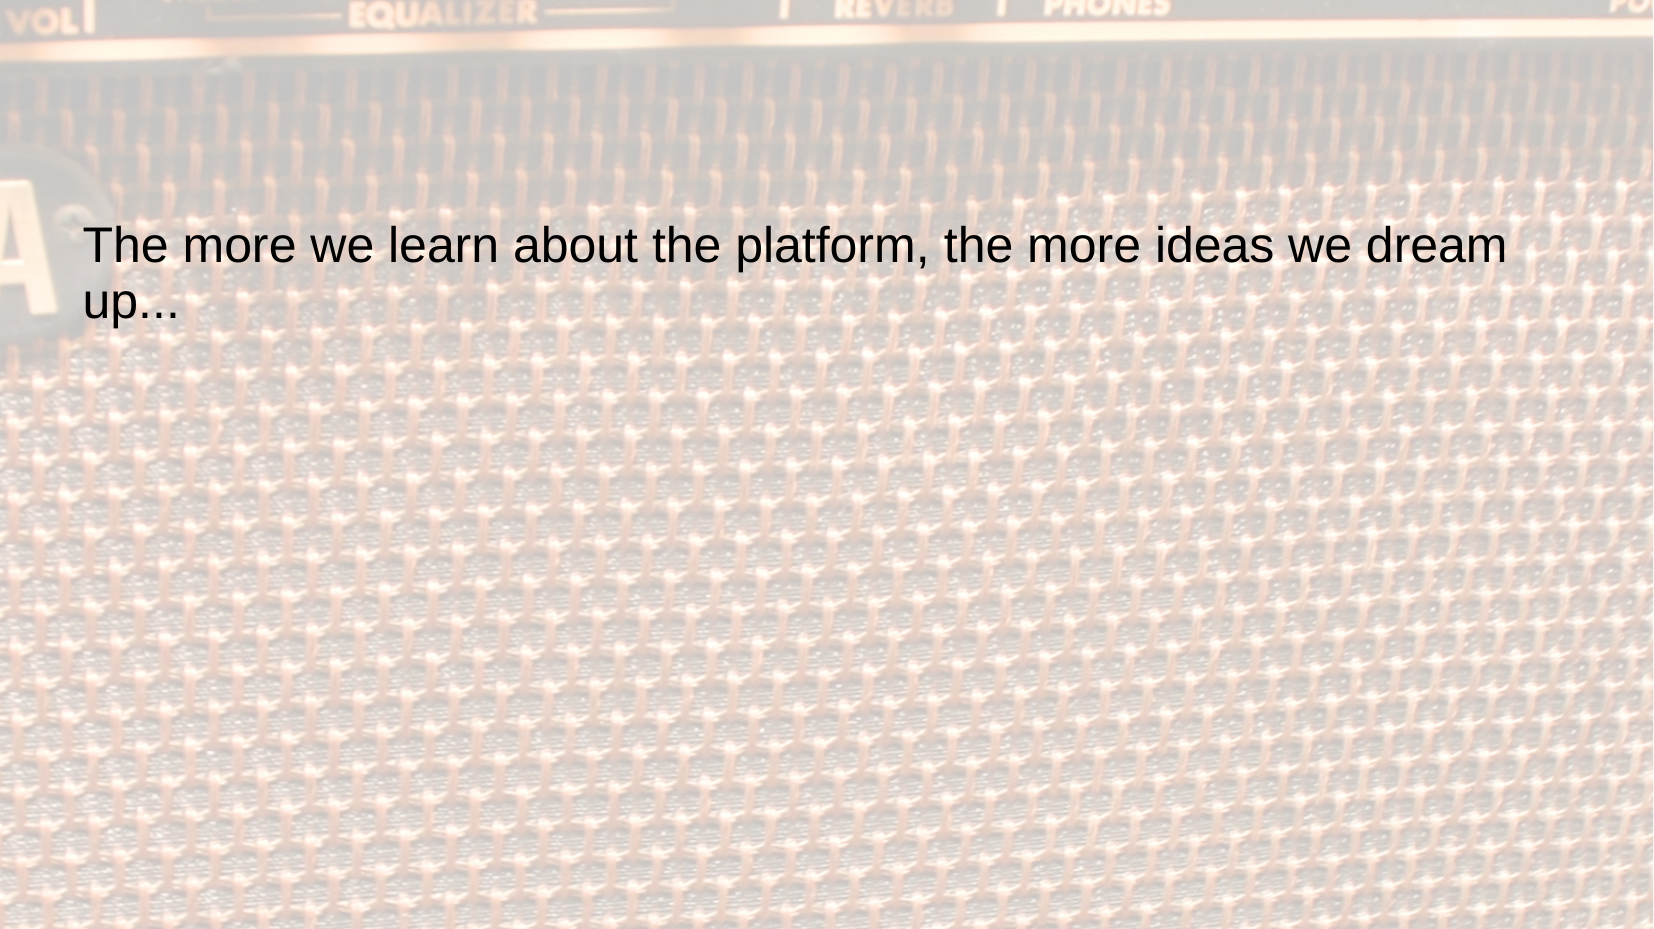

# The more we learn about the platform, the more ideas we dream up...